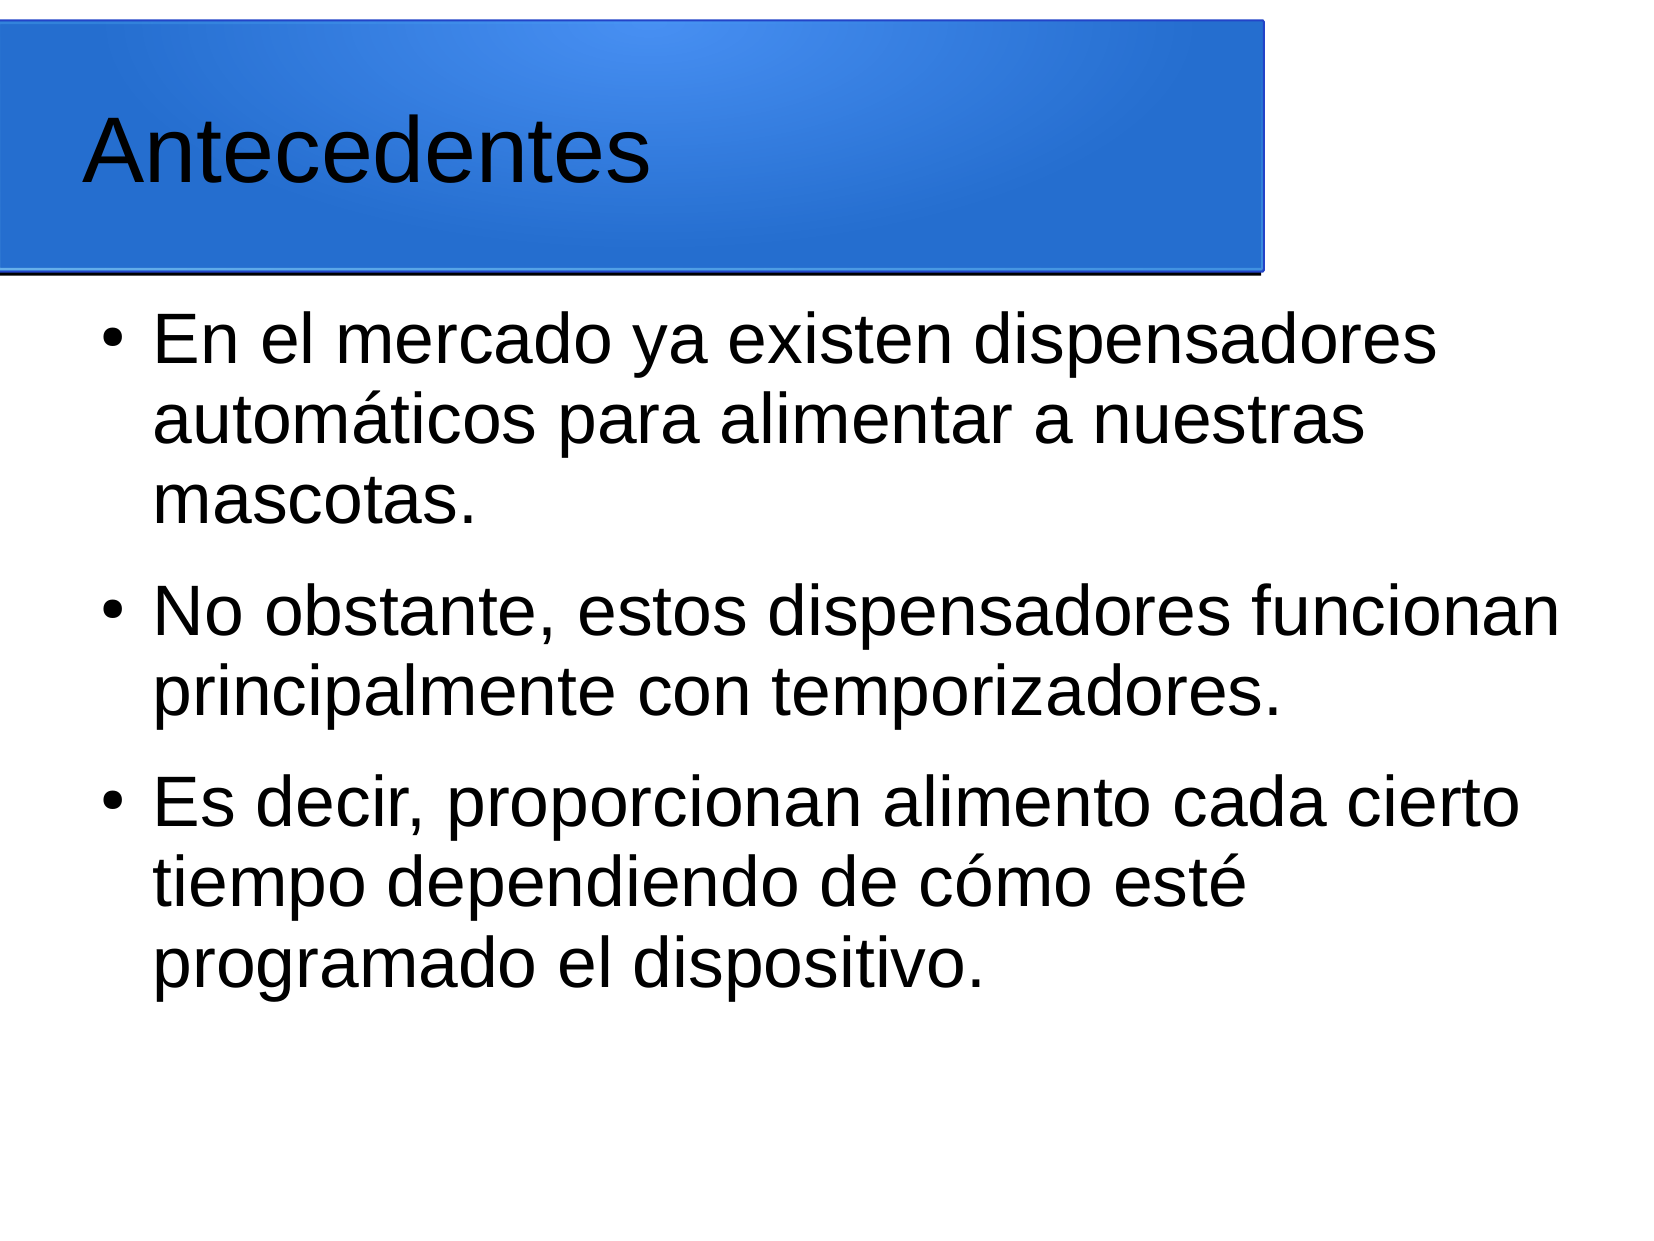

# Antecedentes
En el mercado ya existen dispensadores automáticos para alimentar a nuestras mascotas.
No obstante, estos dispensadores funcionan principalmente con temporizadores.
Es decir, proporcionan alimento cada cierto tiempo dependiendo de cómo esté programado el dispositivo.